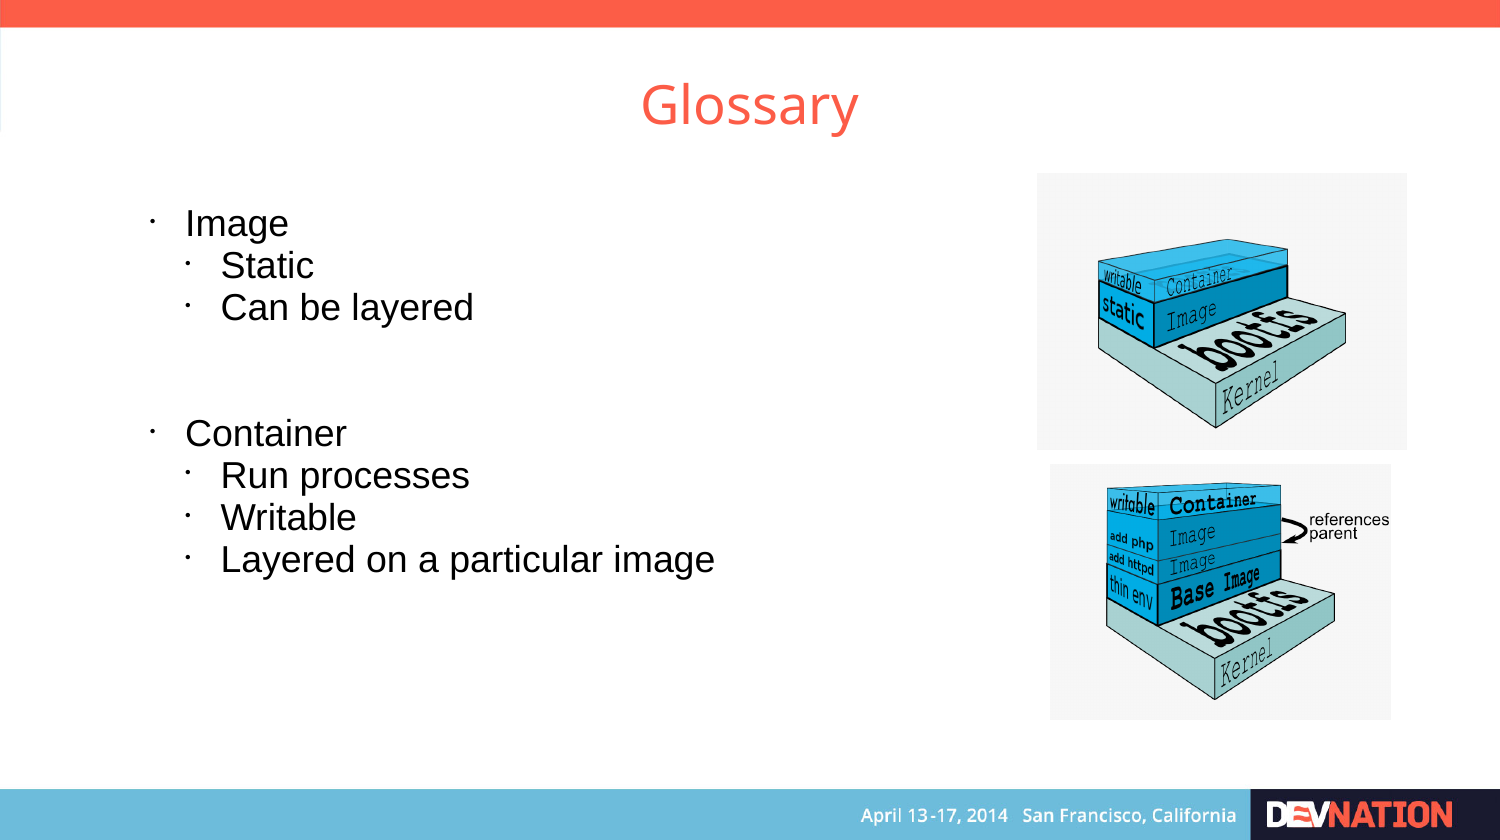

# Glossary
Image
Static
Can be layered
Container
Run processes
Writable
Layered on a particular image